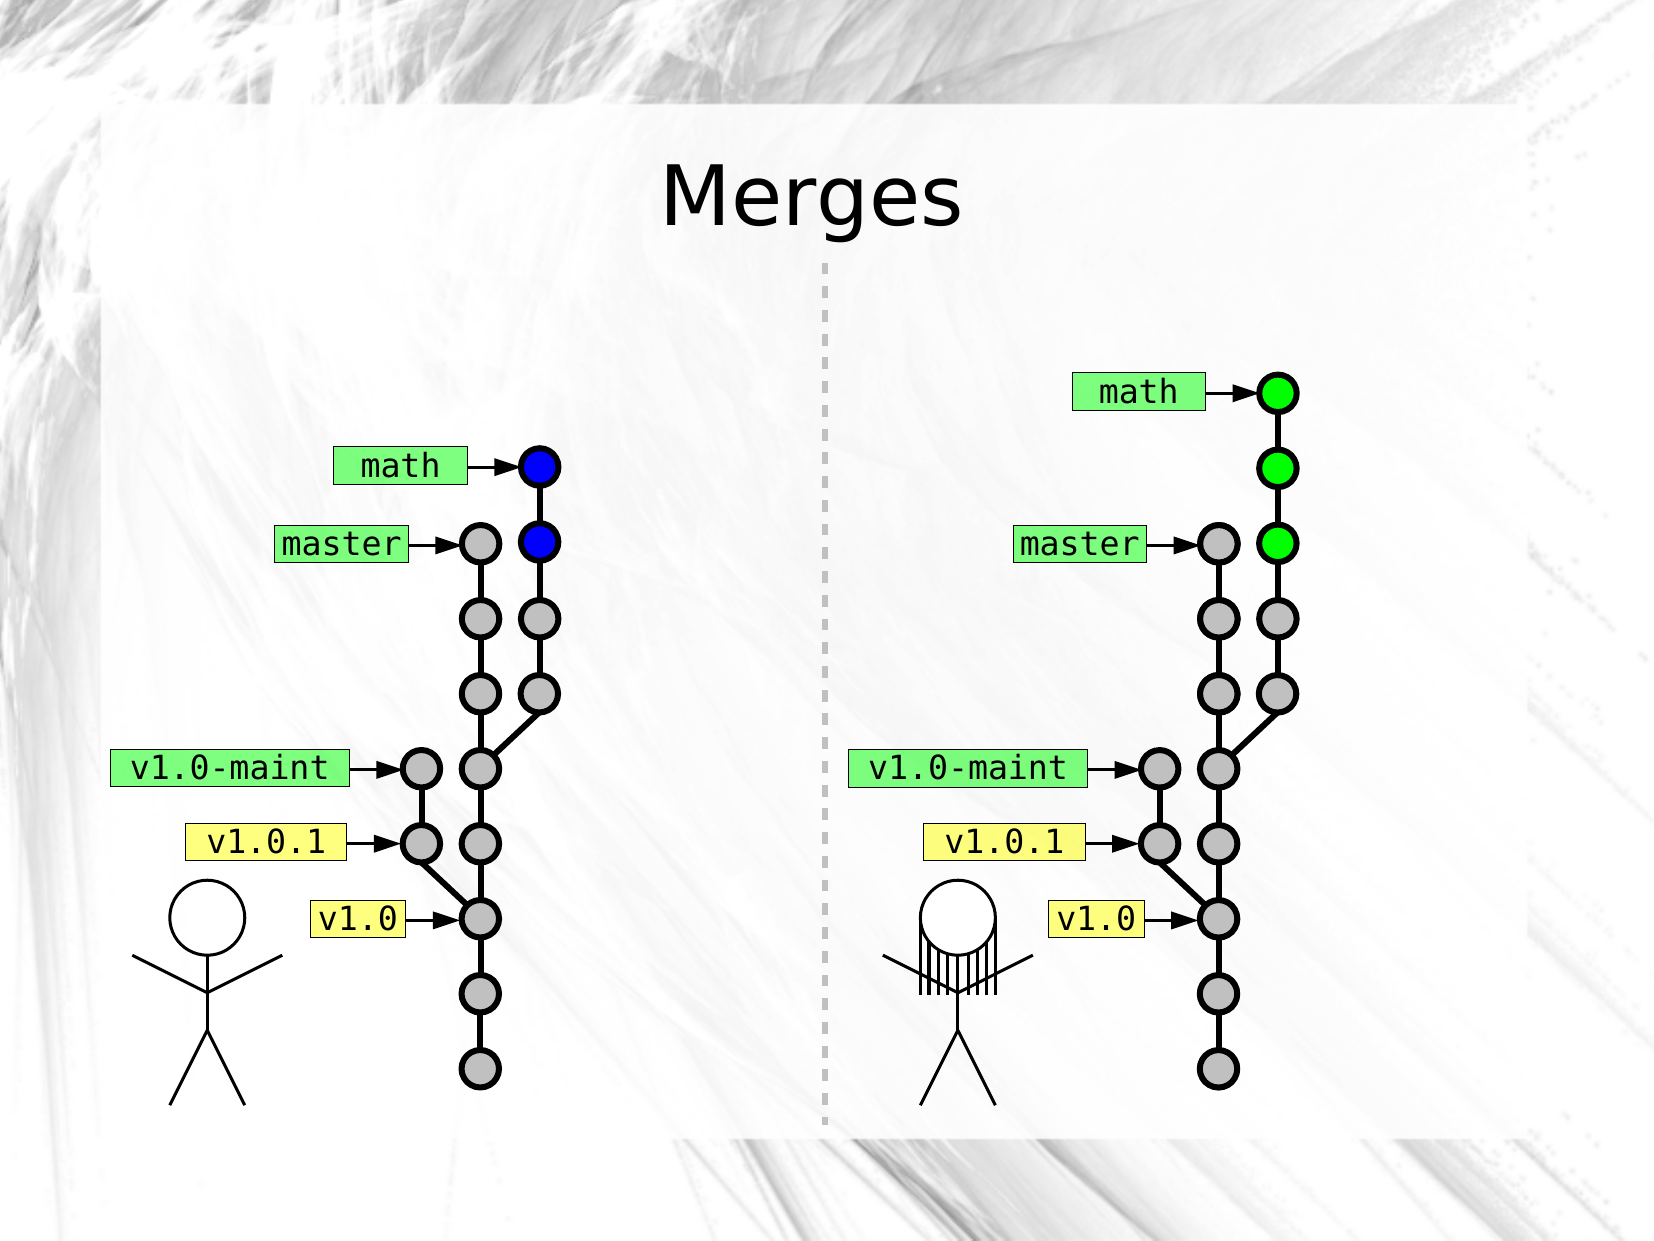

# Merges
math
math
master
master
v1.0-maint
v1.0-maint
v1.0.1
v1.0.1
v1.0
v1.0